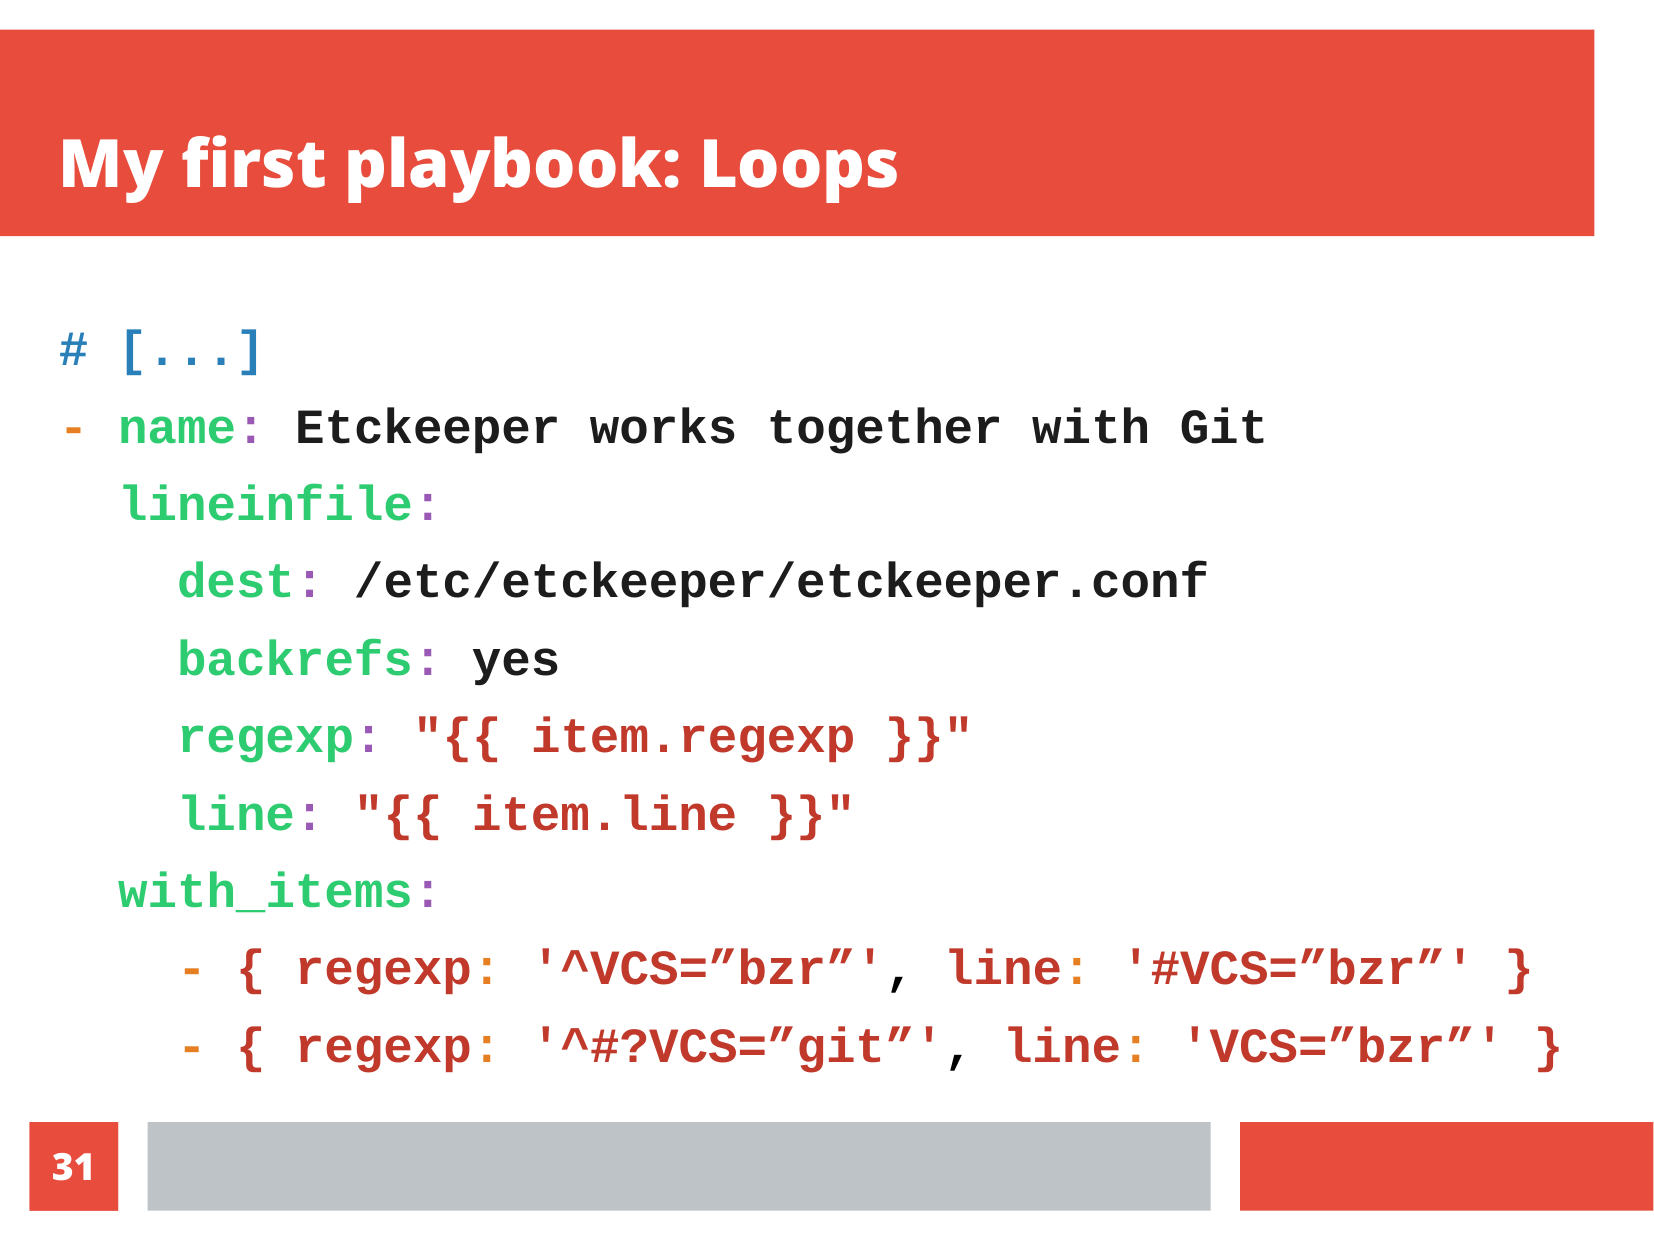

# My first playbook: Loops
# [...]
- name: Etckeeper works together with Git
 lineinfile:
 dest: /etc/etckeeper/etckeeper.conf
 backrefs: yes
 regexp: "{{ item.regexp }}"
 line: "{{ item.line }}"
 with_items:
 - { regexp: '^VCS=”bzr”', line: '#VCS=”bzr”' }
 - { regexp: '^#?VCS=”git”', line: 'VCS=”bzr”' }
31